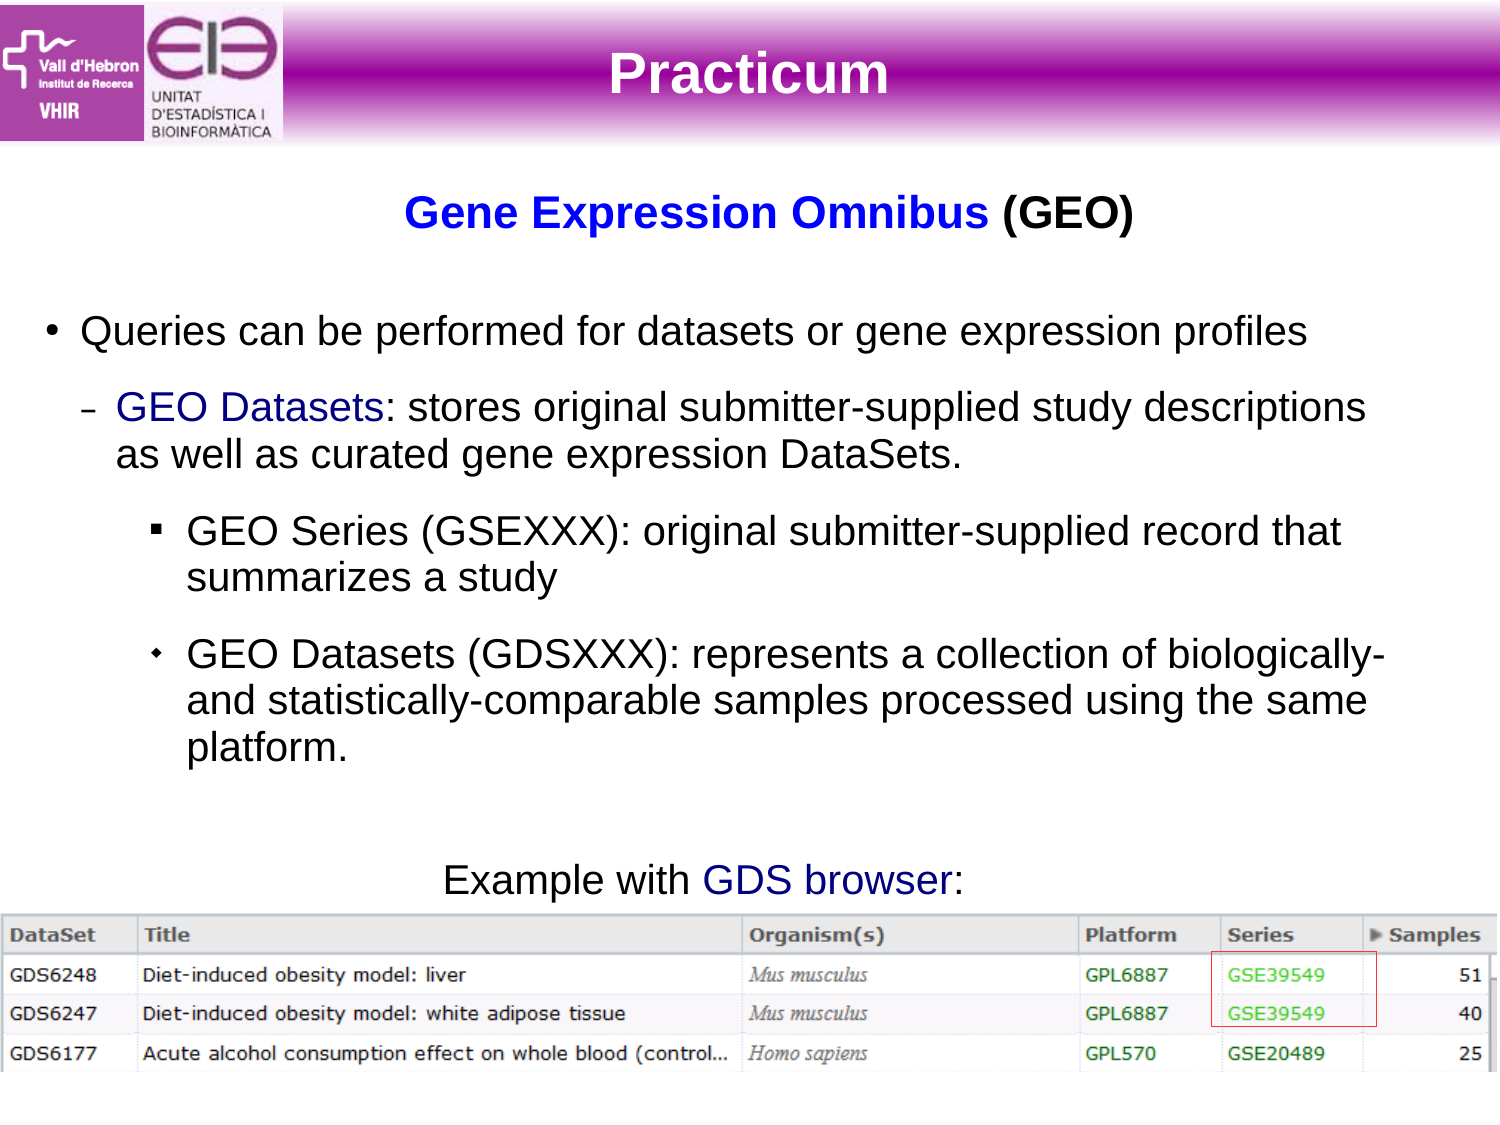

Practicum
Gene Expression Omnibus (GEO)
Queries can be performed for datasets or gene expression profiles
GEO Datasets: stores original submitter-supplied study descriptions as well as curated gene expression DataSets.
GEO Series (GSEXXX): original submitter-supplied record that summarizes a study
GEO Datasets (GDSXXX): represents a collection of biologically- and statistically-comparable samples processed using the same platform.
Example with GDS browser: